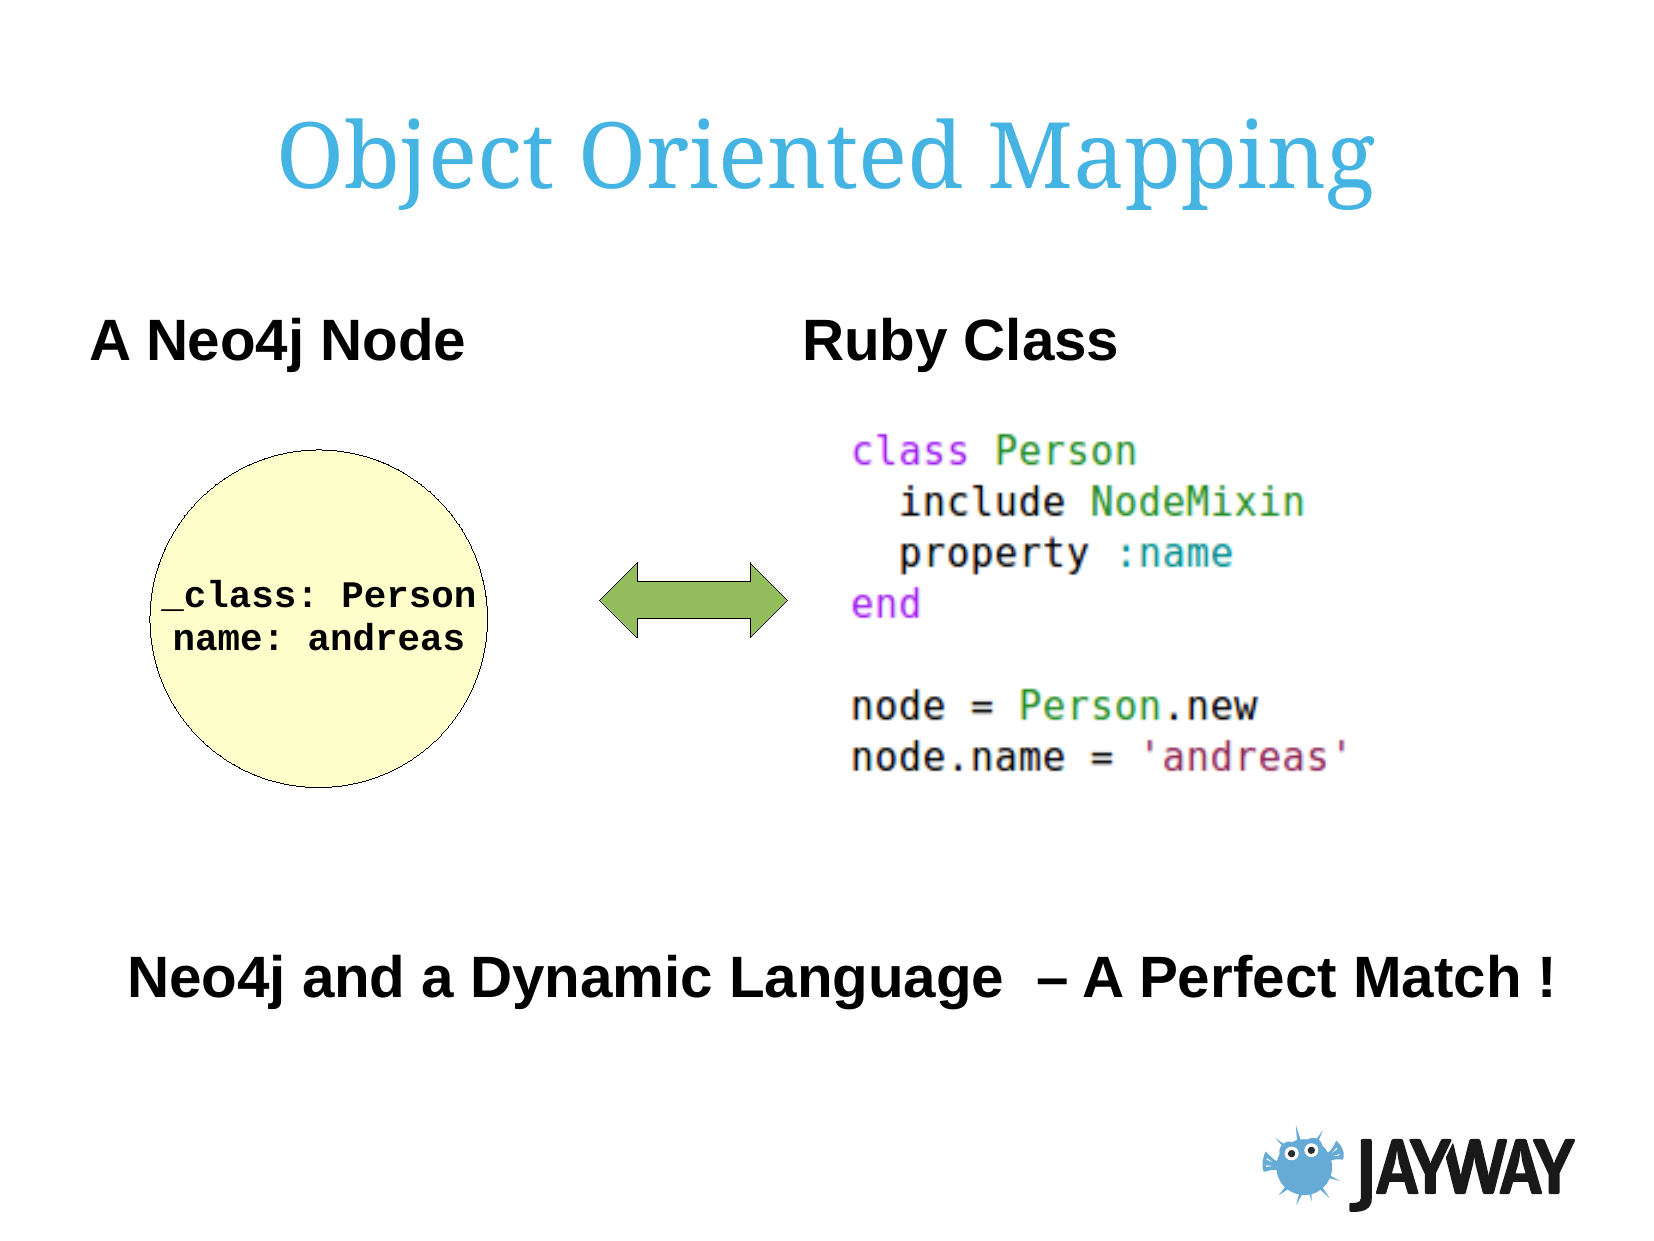

# Object Oriented Mapping
Ruby Class
A Neo4j Node
_class: Person
name: andreas
Neo4j and a Dynamic Language – A Perfect Match !